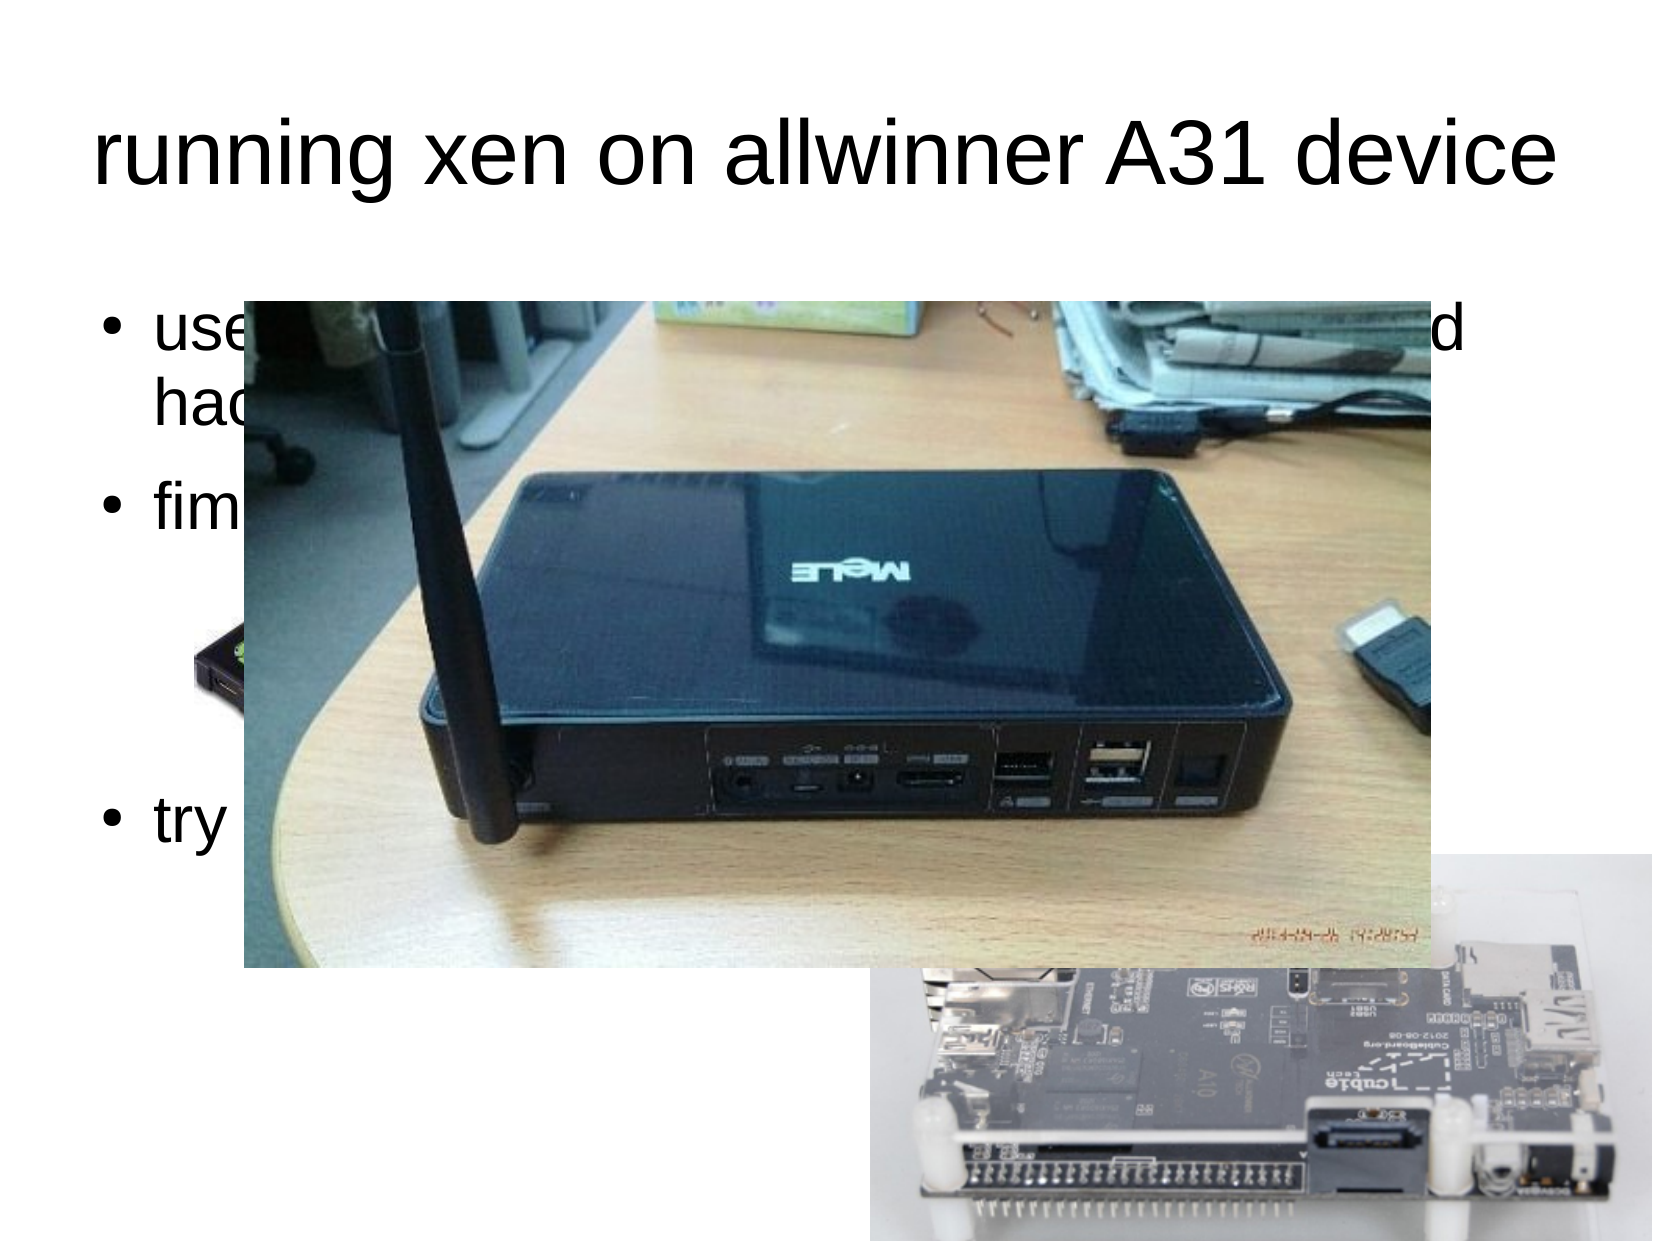

# running xen on allwinner A31 device
use the same platform on hackweek VIII and hackweek IX.
fimiar with boot sequence on VIII.
try to packaging through kiwi on IX.